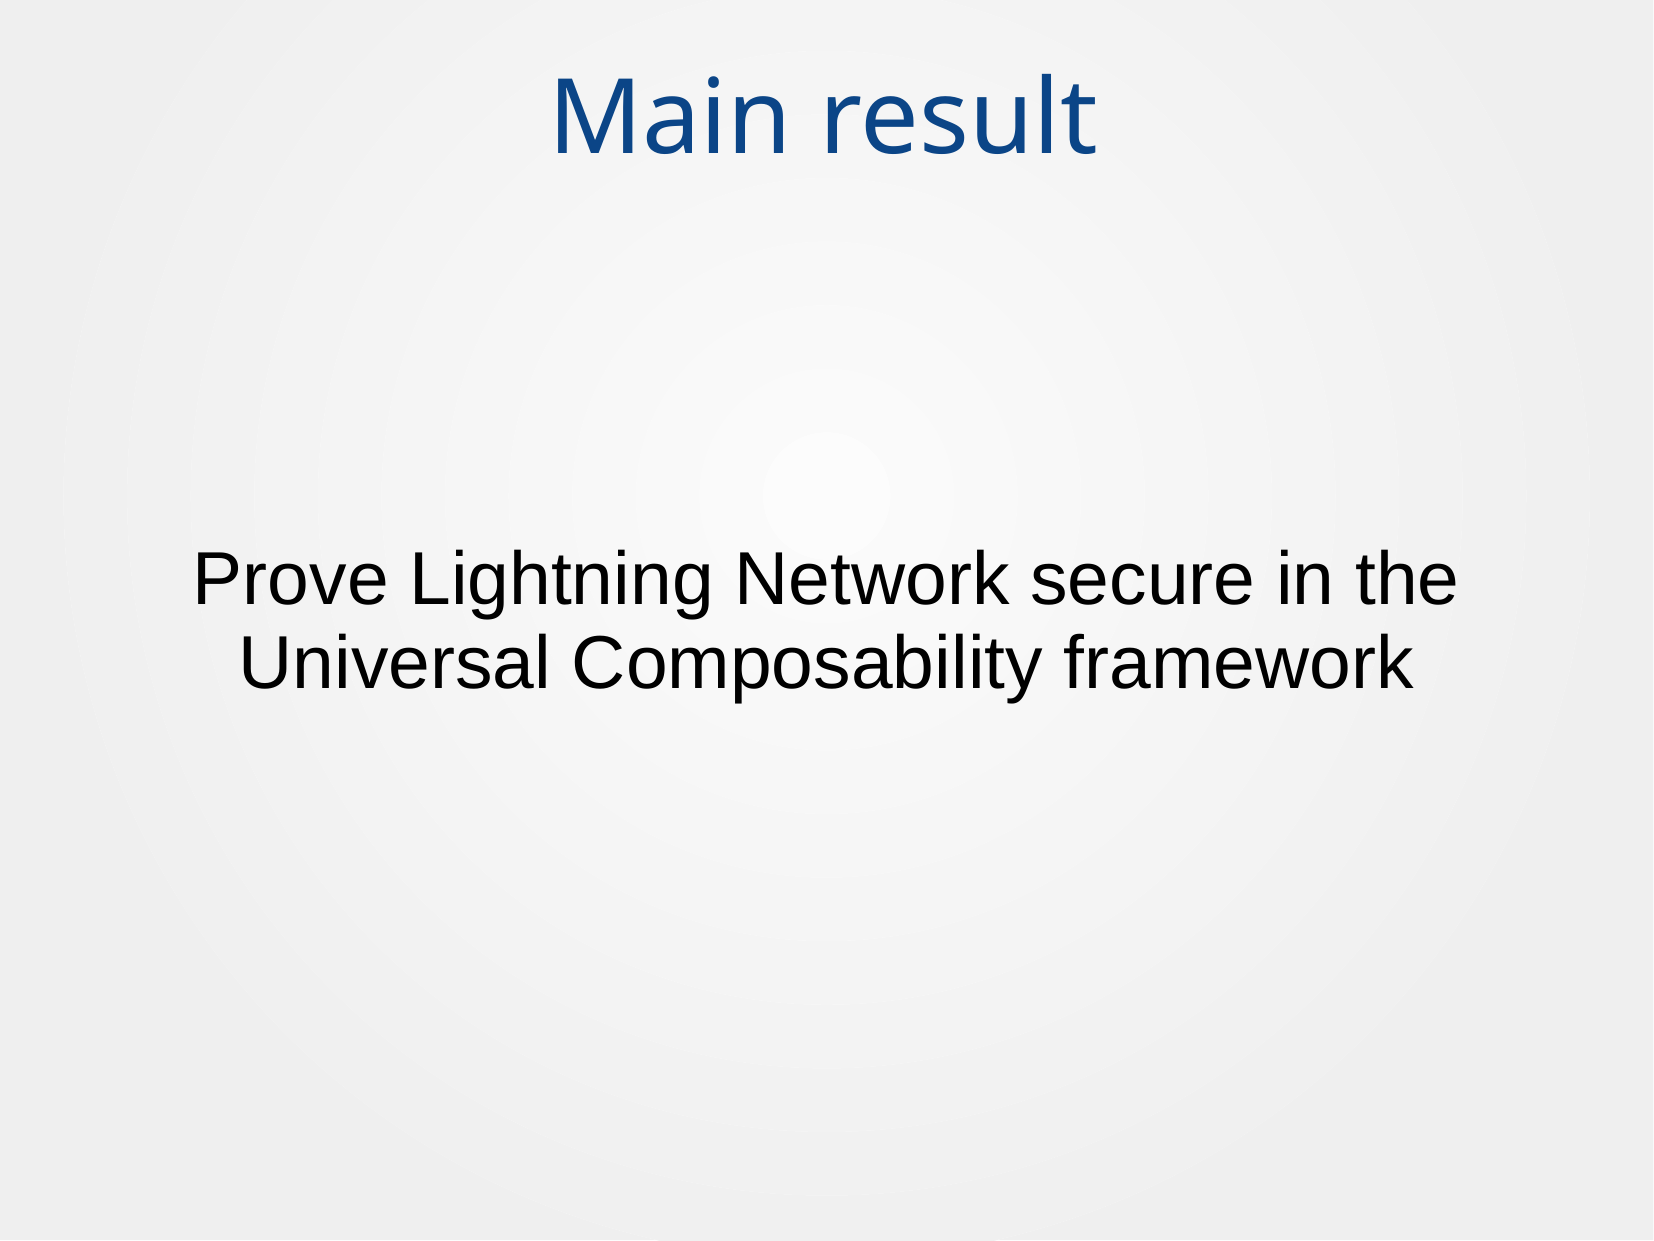

# Main result
Prove Lightning Network secure in the Universal Composability framework